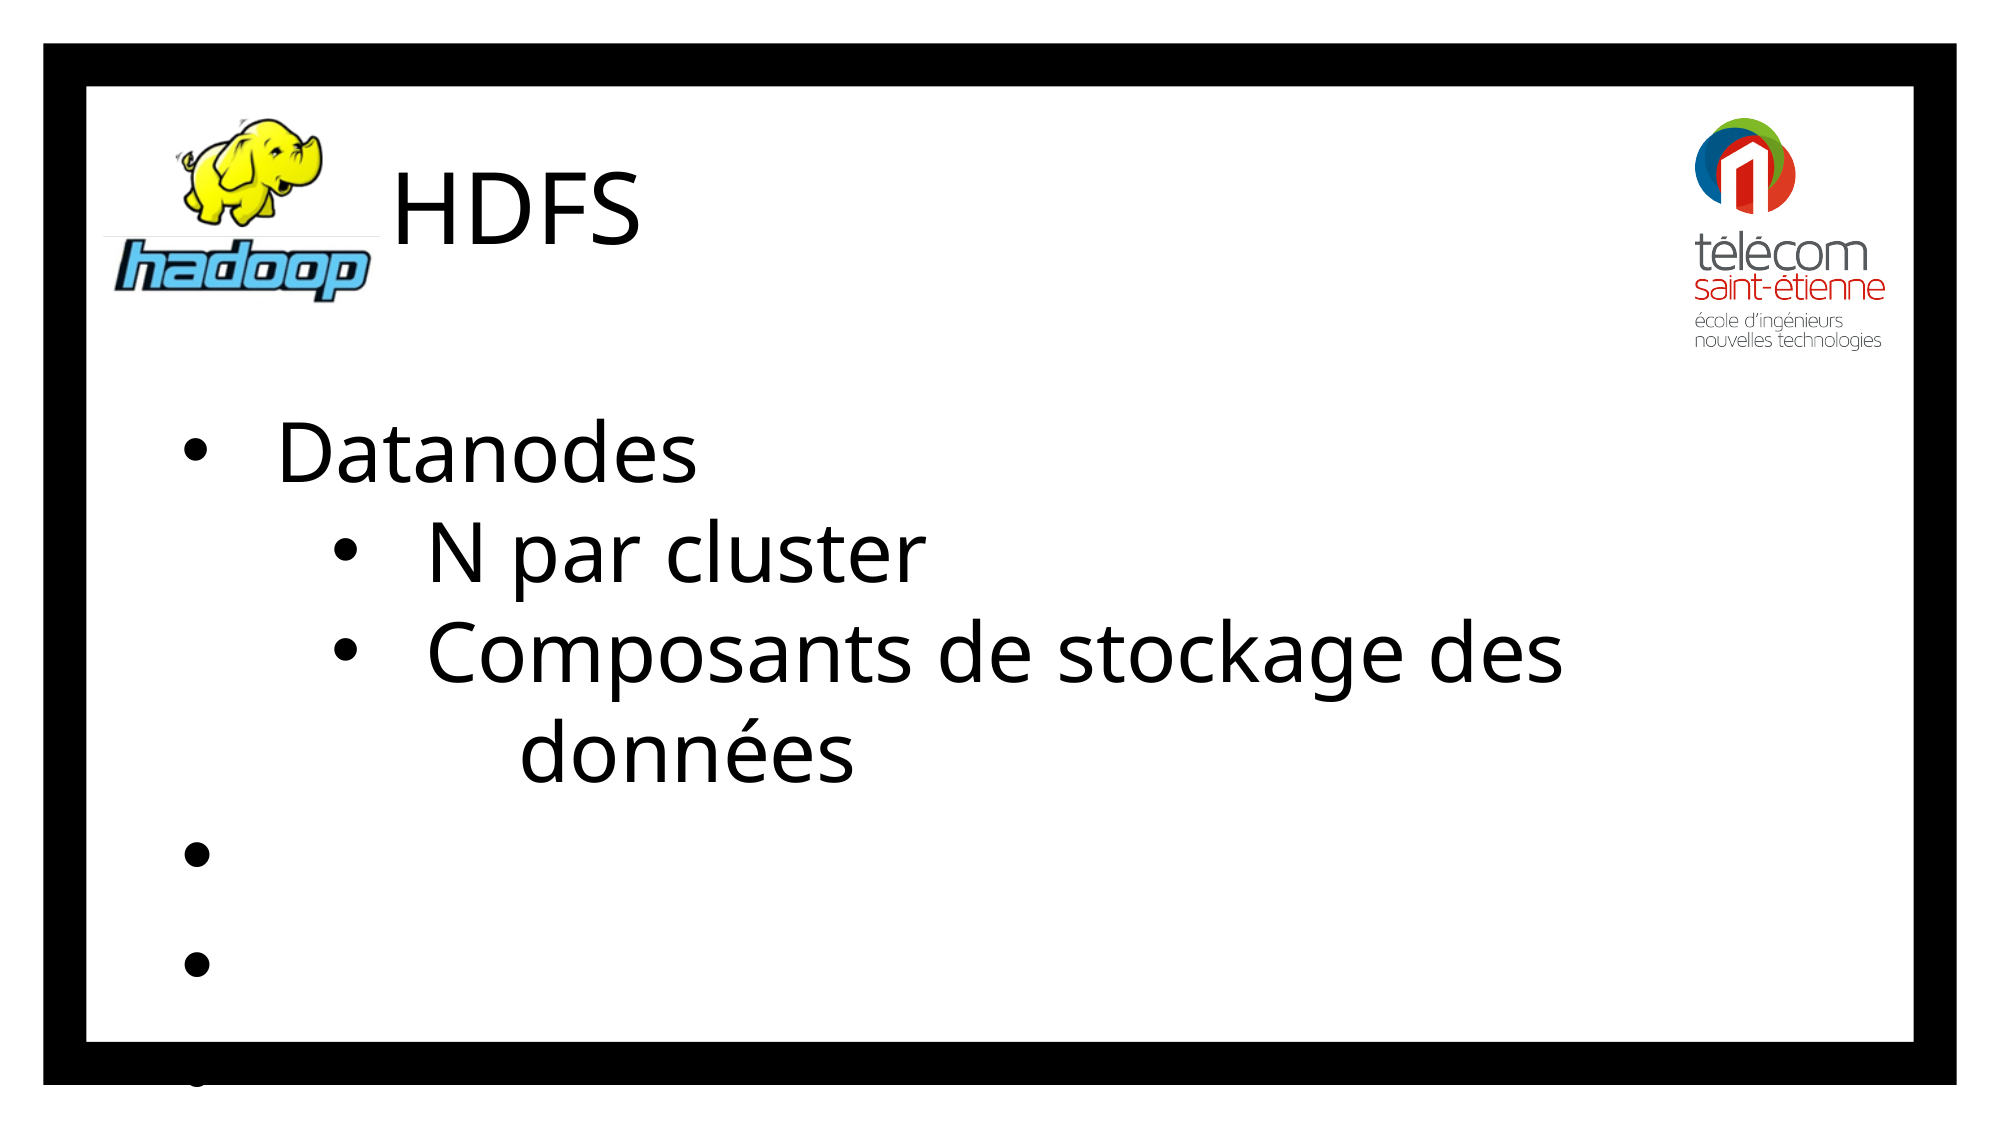

# HDFS
Datanodes
N par cluster
Composants de stockage des données